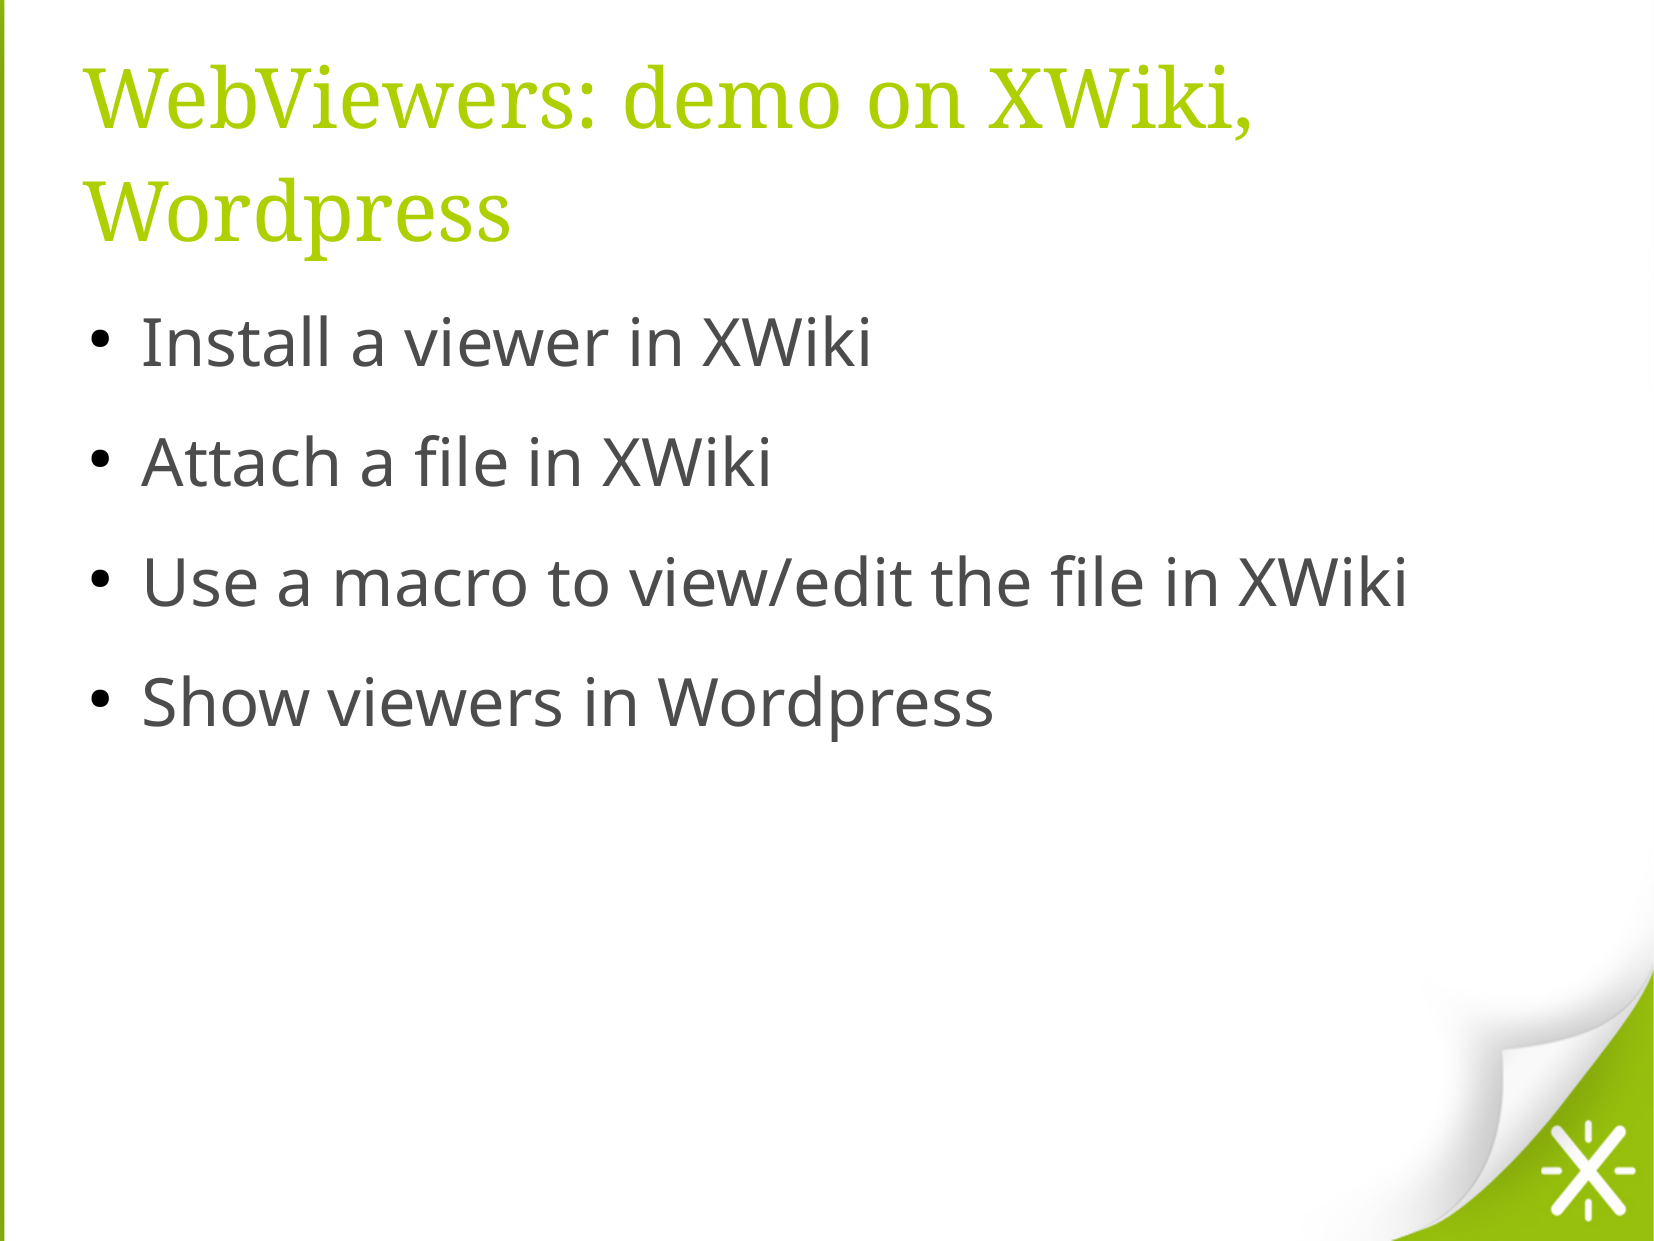

# WebViewers: demo on XWiki, Wordpress
Install a viewer in XWiki
Attach a file in XWiki
Use a macro to view/edit the file in XWiki
Show viewers in Wordpress